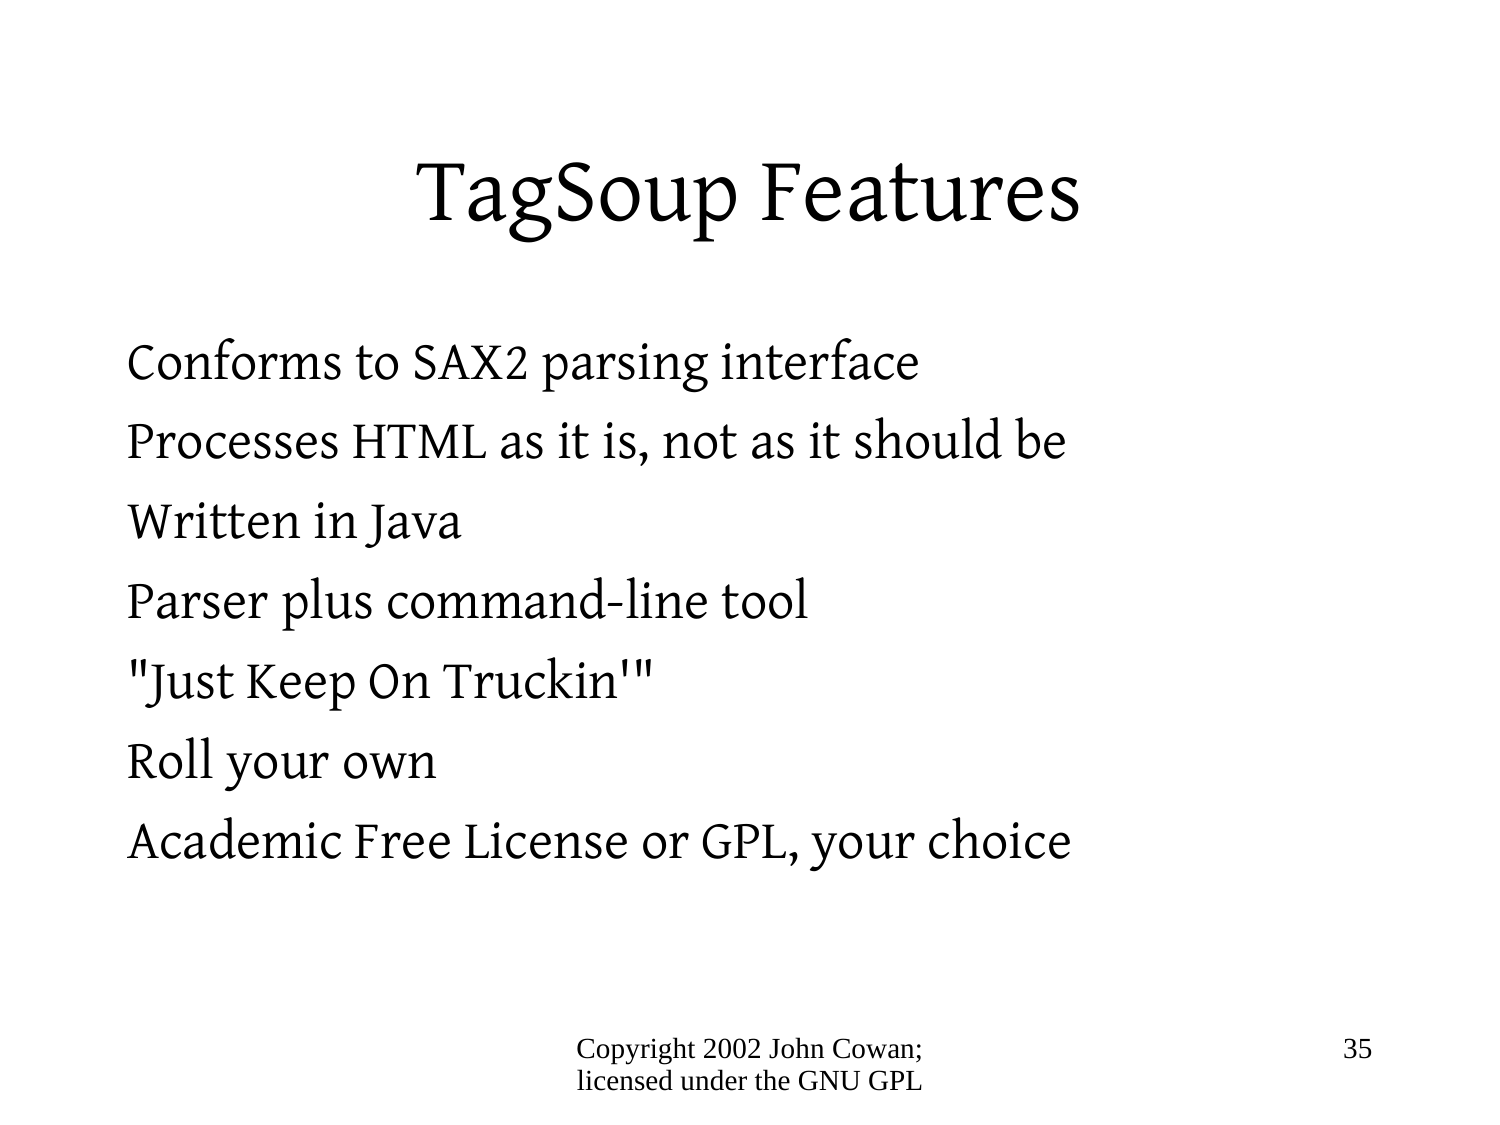

# TagSoup Features
Conforms to SAX2 parsing interface
Processes HTML as it is, not as it should be
Written in Java
Parser plus command-line tool
"Just Keep On Truckin'"
Roll your own
Academic Free License or GPL, your choice
Copyright 2002 John Cowan; licensed under the GNU GPL
35